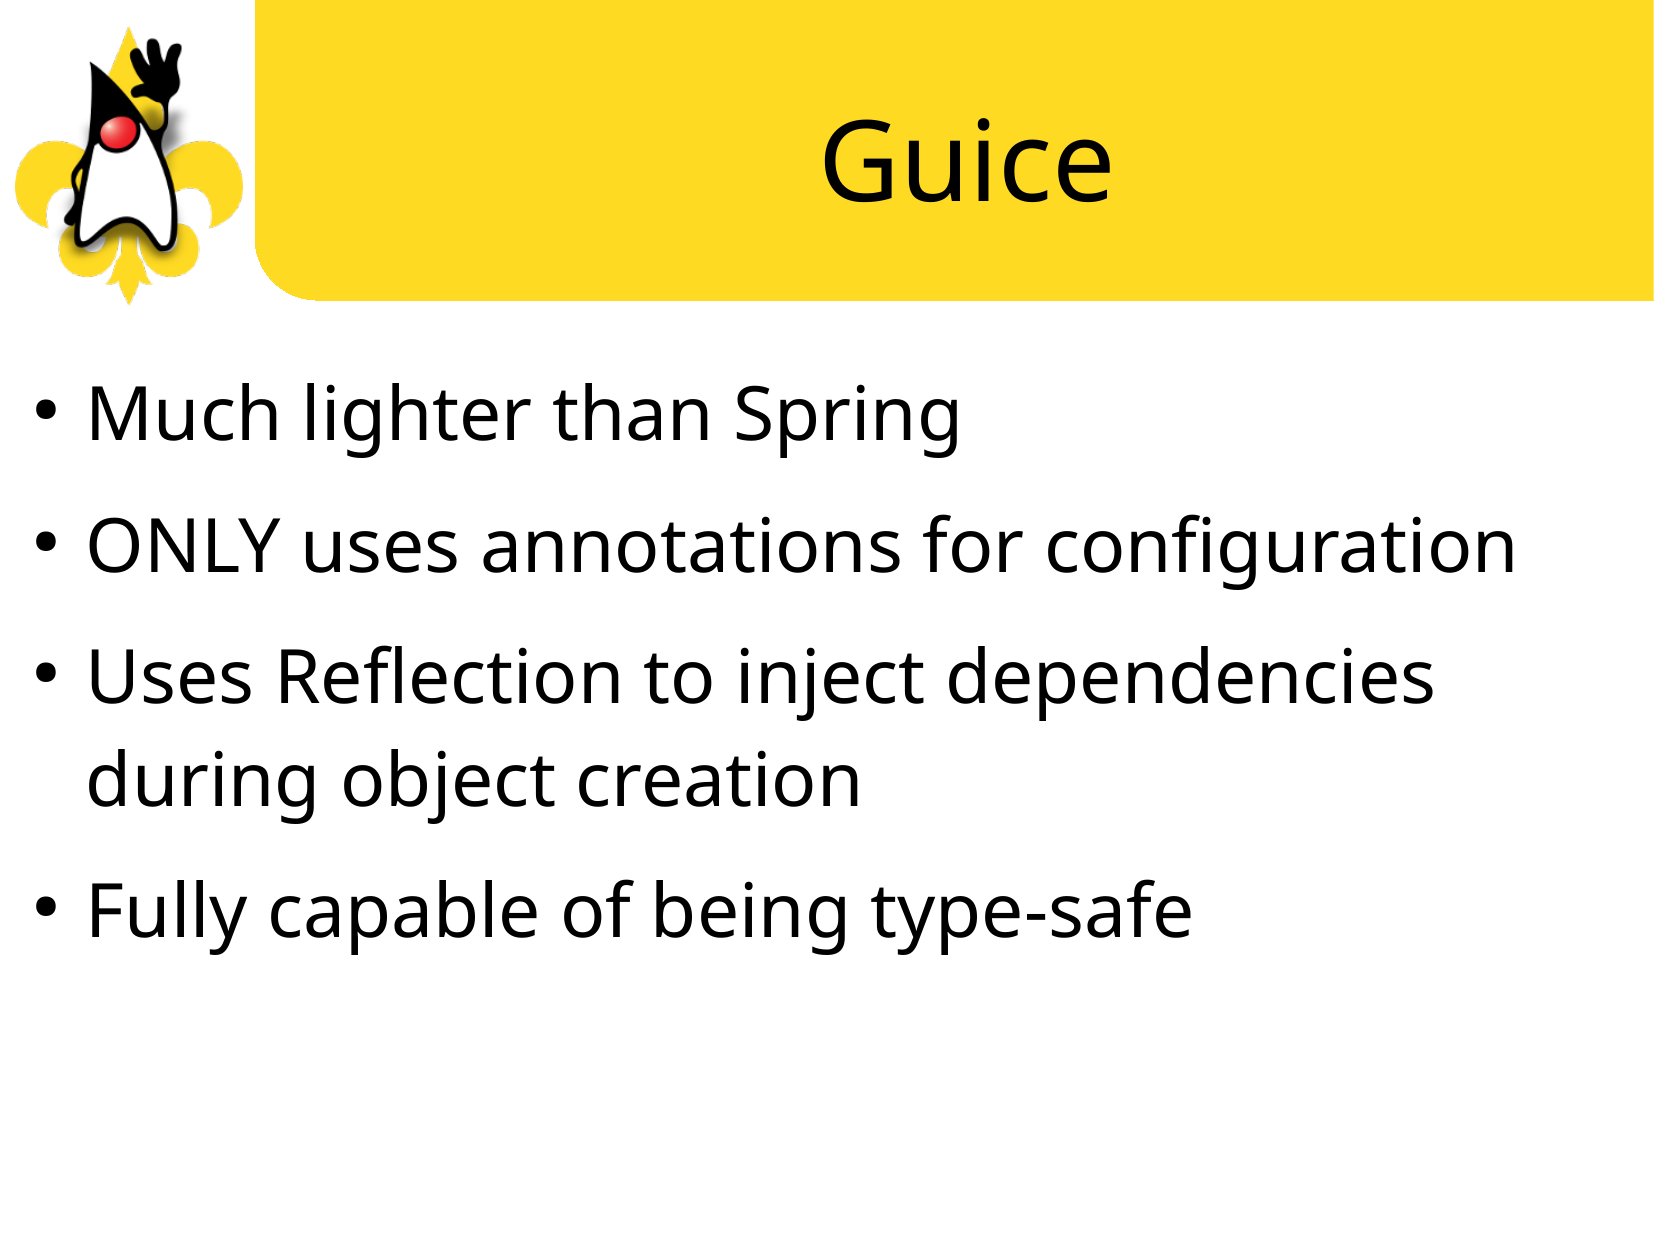

# Guice
Much lighter than Spring
ONLY uses annotations for configuration
Uses Reflection to inject dependencies during object creation
Fully capable of being type-safe